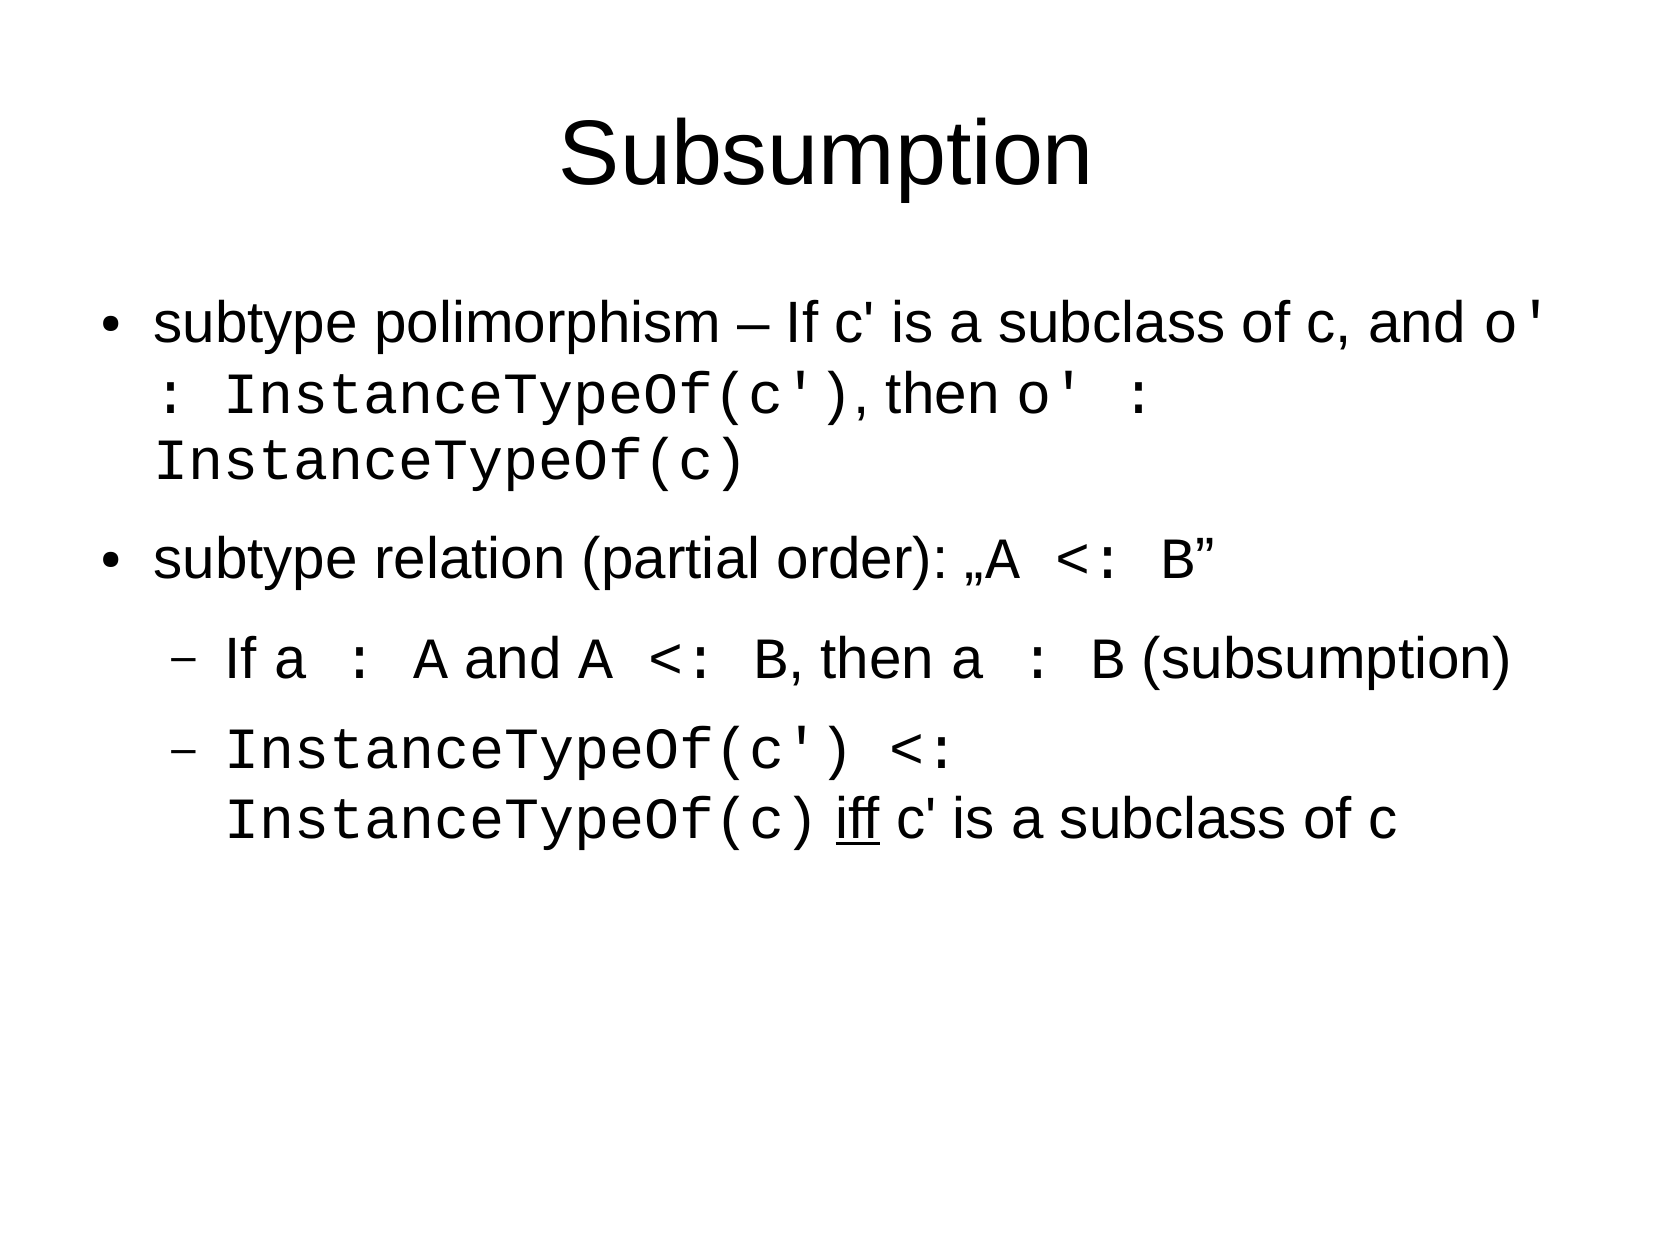

# Subsumption
subtype polimorphism – If c' is a subclass of c, and o' : InstanceTypeOf(c'), then o' : InstanceTypeOf(c)
subtype relation (partial order): „A <: B”
If a : A and A <: B, then a : B (subsumption)
InstanceTypeOf(c') <: InstanceTypeOf(c) iff c' is a subclass of c